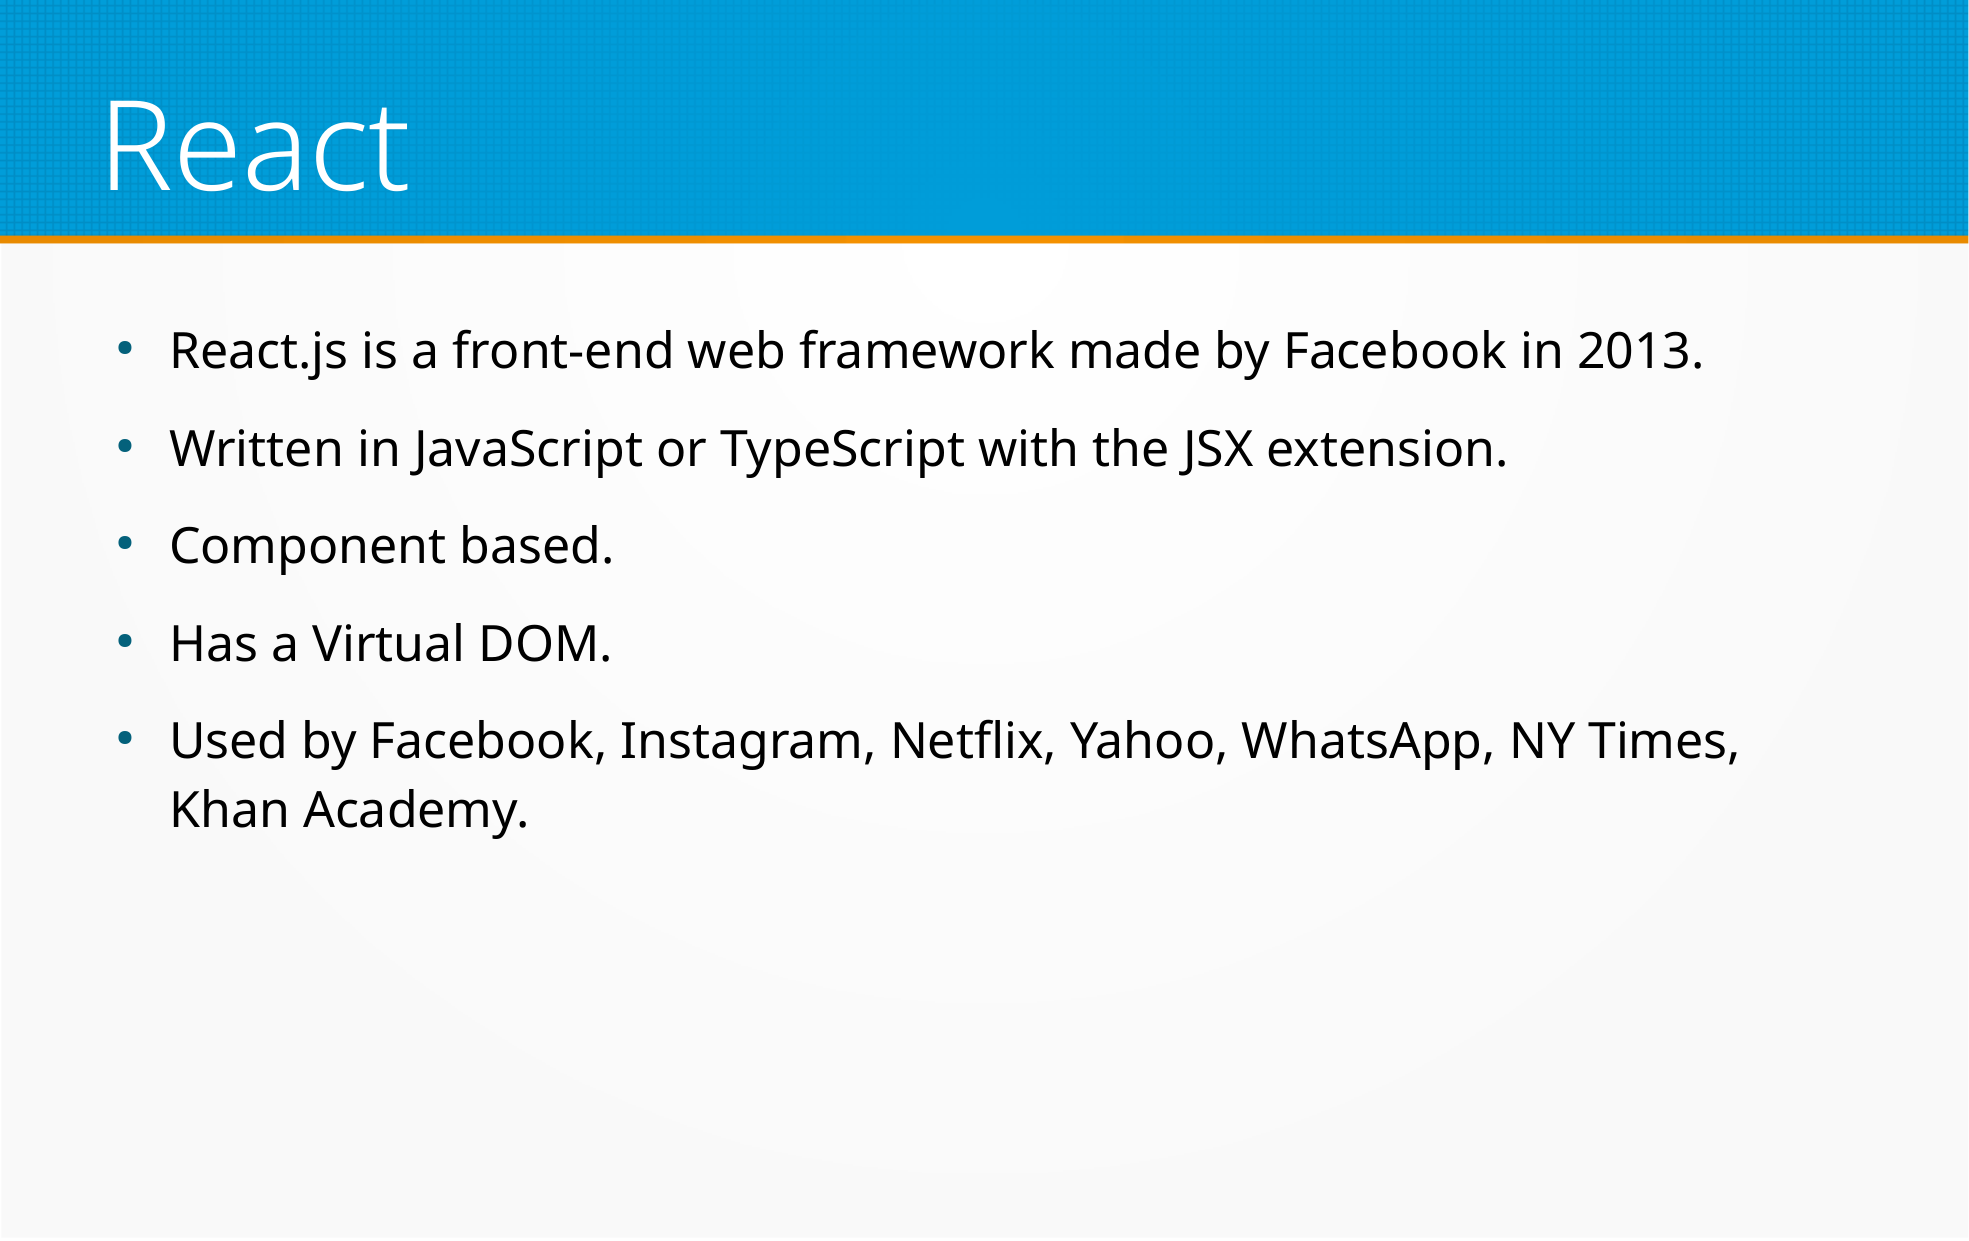

# React
React.js is a front-end web framework made by Facebook in 2013.
Written in JavaScript or TypeScript with the JSX extension.
Component based.
Has a Virtual DOM.
Used by Facebook, Instagram, Netflix, Yahoo, WhatsApp, NY Times, Khan Academy.